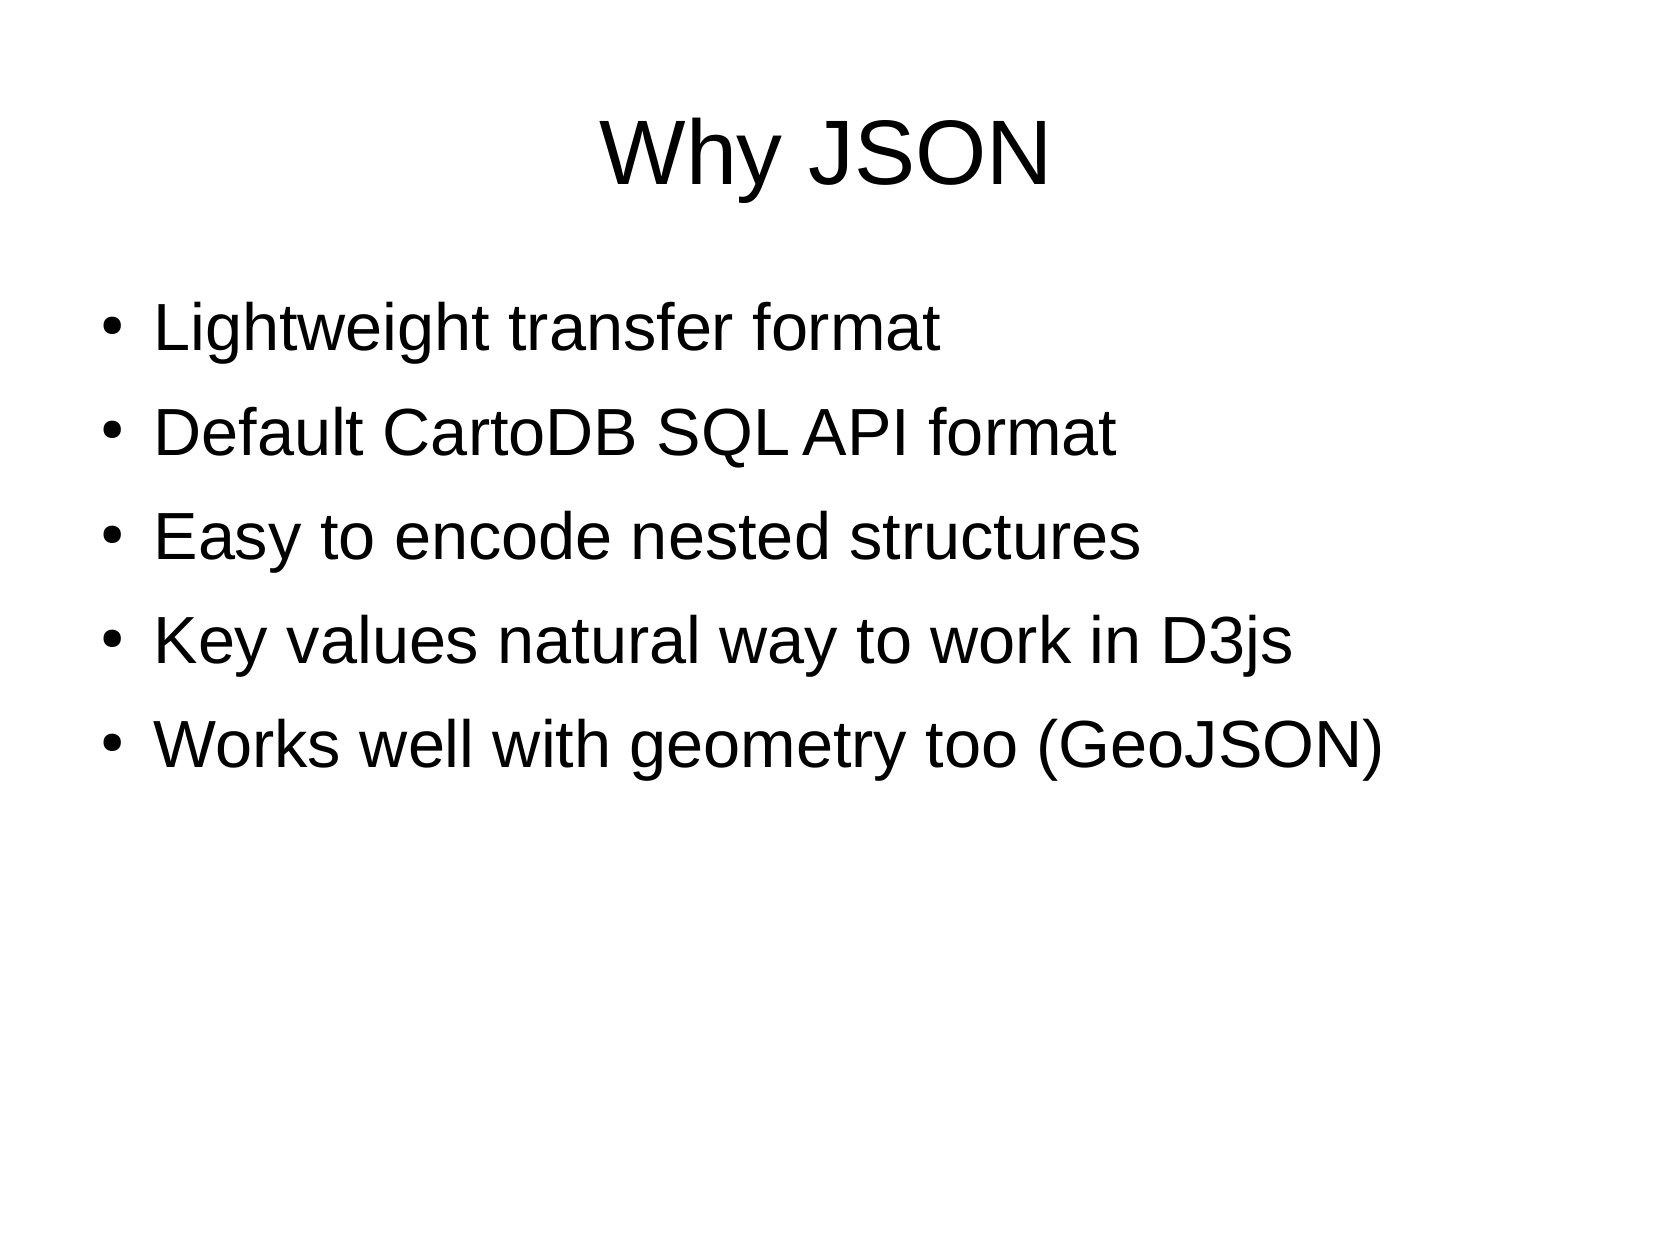

# Why JSON
Lightweight transfer format
Default CartoDB SQL API format
Easy to encode nested structures
Key values natural way to work in D3js
Works well with geometry too (GeoJSON)